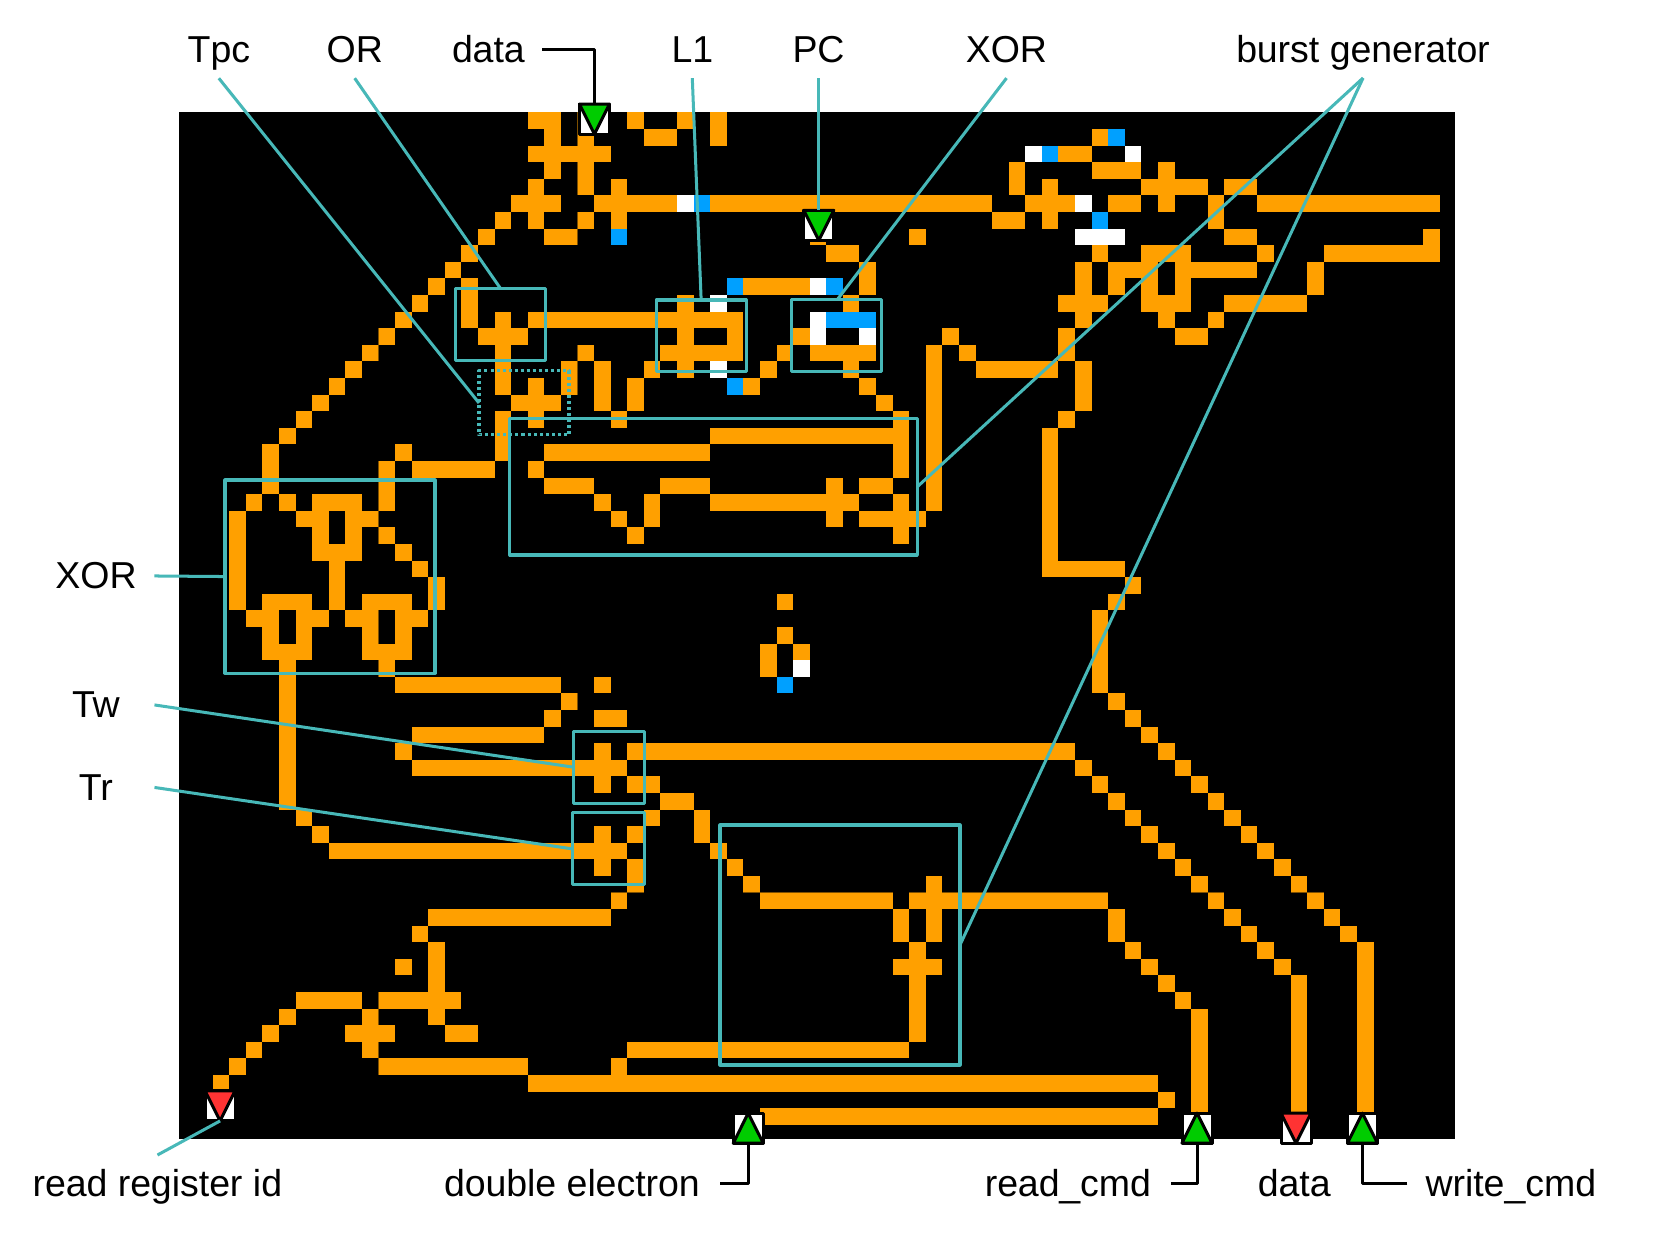

PC
burst generator
L1
XOR
OR
data
Tpc
XOR
Tw
Tr
read register id
double electron
read_cmd
data
write_cmd